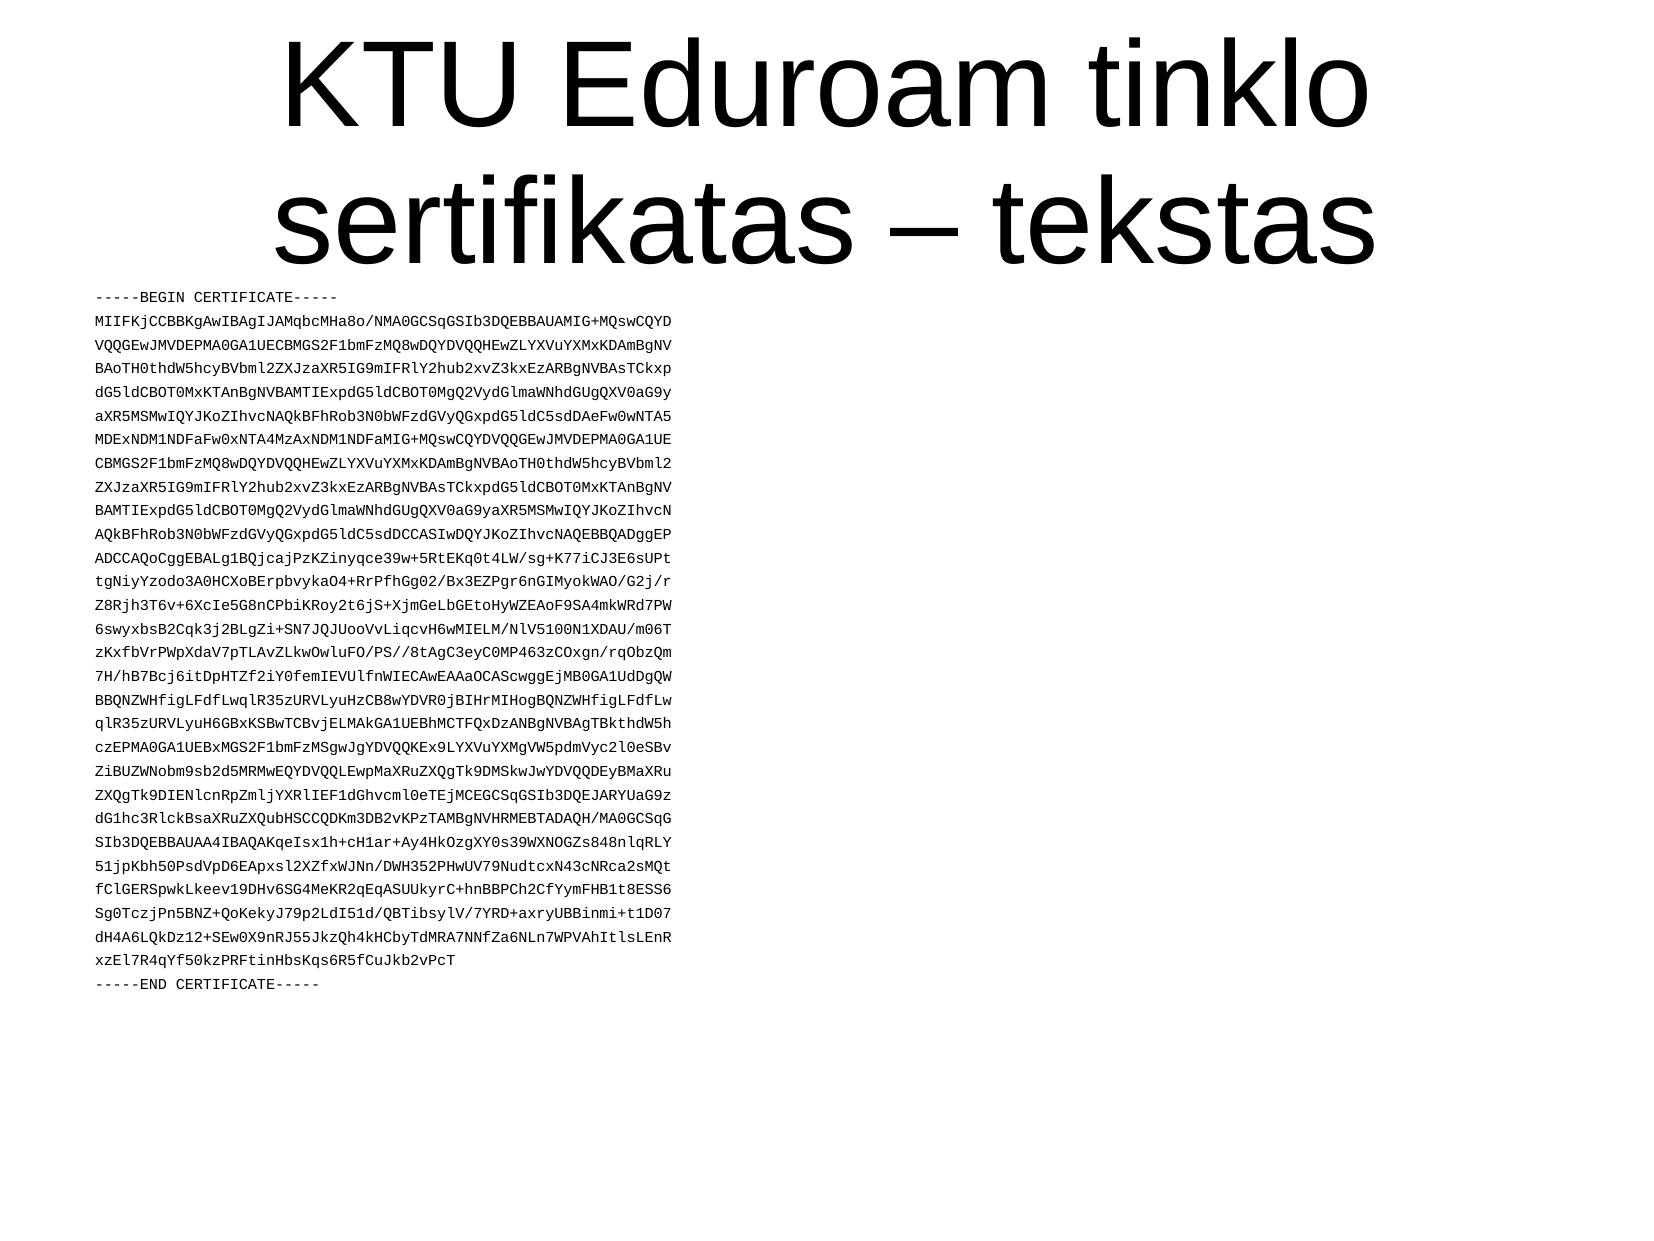

# KTU Eduroam tinklo sertifikatas – tekstas
-----BEGIN CERTIFICATE-----
MIIFKjCCBBKgAwIBAgIJAMqbcMHa8o/NMA0GCSqGSIb3DQEBBAUAMIG+MQswCQYD
VQQGEwJMVDEPMA0GA1UECBMGS2F1bmFzMQ8wDQYDVQQHEwZLYXVuYXMxKDAmBgNV
BAoTH0thdW5hcyBVbml2ZXJzaXR5IG9mIFRlY2hub2xvZ3kxEzARBgNVBAsTCkxp
dG5ldCBOT0MxKTAnBgNVBAMTIExpdG5ldCBOT0MgQ2VydGlmaWNhdGUgQXV0aG9y
aXR5MSMwIQYJKoZIhvcNAQkBFhRob3N0bWFzdGVyQGxpdG5ldC5sdDAeFw0wNTA5
MDExNDM1NDFaFw0xNTA4MzAxNDM1NDFaMIG+MQswCQYDVQQGEwJMVDEPMA0GA1UE
CBMGS2F1bmFzMQ8wDQYDVQQHEwZLYXVuYXMxKDAmBgNVBAoTH0thdW5hcyBVbml2
ZXJzaXR5IG9mIFRlY2hub2xvZ3kxEzARBgNVBAsTCkxpdG5ldCBOT0MxKTAnBgNV
BAMTIExpdG5ldCBOT0MgQ2VydGlmaWNhdGUgQXV0aG9yaXR5MSMwIQYJKoZIhvcN
AQkBFhRob3N0bWFzdGVyQGxpdG5ldC5sdDCCASIwDQYJKoZIhvcNAQEBBQADggEP
ADCCAQoCggEBALg1BQjcajPzKZinyqce39w+5RtEKq0t4LW/sg+K77iCJ3E6sUPt
tgNiyYzodo3A0HCXoBErpbvykaO4+RrPfhGg02/Bx3EZPgr6nGIMyokWAO/G2j/r
Z8Rjh3T6v+6XcIe5G8nCPbiKRoy2t6jS+XjmGeLbGEtoHyWZEAoF9SA4mkWRd7PW
6swyxbsB2Cqk3j2BLgZi+SN7JQJUooVvLiqcvH6wMIELM/NlV5100N1XDAU/m06T
zKxfbVrPWpXdaV7pTLAvZLkwOwluFO/PS//8tAgC3eyC0MP463zCOxgn/rqObzQm
7H/hB7Bcj6itDpHTZf2iY0femIEVUlfnWIECAwEAAaOCAScwggEjMB0GA1UdDgQW
BBQNZWHfigLFdfLwqlR35zURVLyuHzCB8wYDVR0jBIHrMIHogBQNZWHfigLFdfLw
qlR35zURVLyuH6GBxKSBwTCBvjELMAkGA1UEBhMCTFQxDzANBgNVBAgTBkthdW5h
czEPMA0GA1UEBxMGS2F1bmFzMSgwJgYDVQQKEx9LYXVuYXMgVW5pdmVyc2l0eSBv
ZiBUZWNobm9sb2d5MRMwEQYDVQQLEwpMaXRuZXQgTk9DMSkwJwYDVQQDEyBMaXRu
ZXQgTk9DIENlcnRpZmljYXRlIEF1dGhvcml0eTEjMCEGCSqGSIb3DQEJARYUaG9z
dG1hc3RlckBsaXRuZXQubHSCCQDKm3DB2vKPzTAMBgNVHRMEBTADAQH/MA0GCSqG
SIb3DQEBBAUAA4IBAQAKqeIsx1h+cH1ar+Ay4HkOzgXY0s39WXNOGZs848nlqRLY
51jpKbh50PsdVpD6EApxsl2XZfxWJNn/DWH352PHwUV79NudtcxN43cNRca2sMQt
fClGERSpwkLkeev19DHv6SG4MeKR2qEqASUUkyrC+hnBBPCh2CfYymFHB1t8ESS6
Sg0TczjPn5BNZ+QoKekyJ79p2LdI51d/QBTibsylV/7YRD+axryUBBinmi+t1D07
dH4A6LQkDz12+SEw0X9nRJ55JkzQh4kHCbyTdMRA7NNfZa6NLn7WPVAhItlsLEnR
xzEl7R4qYf50kzPRFtinHbsKqs6R5fCuJkb2vPcT
-----END CERTIFICATE-----